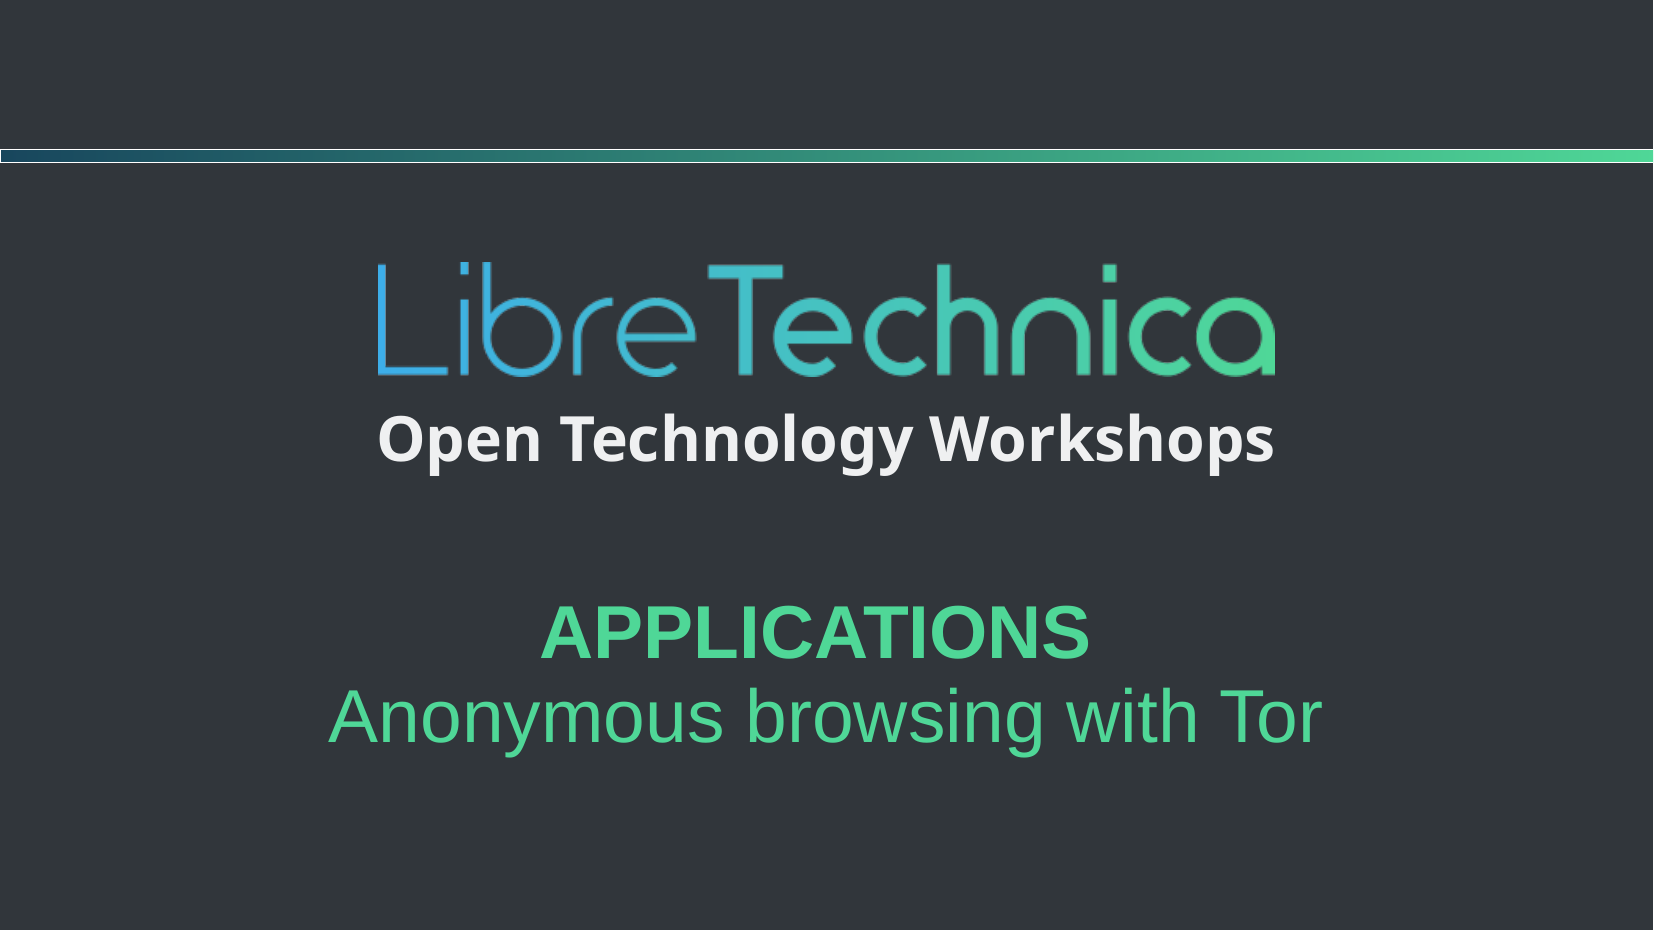

# Open Technology Workshops
APPLICATIONS
Anonymous browsing with Tor